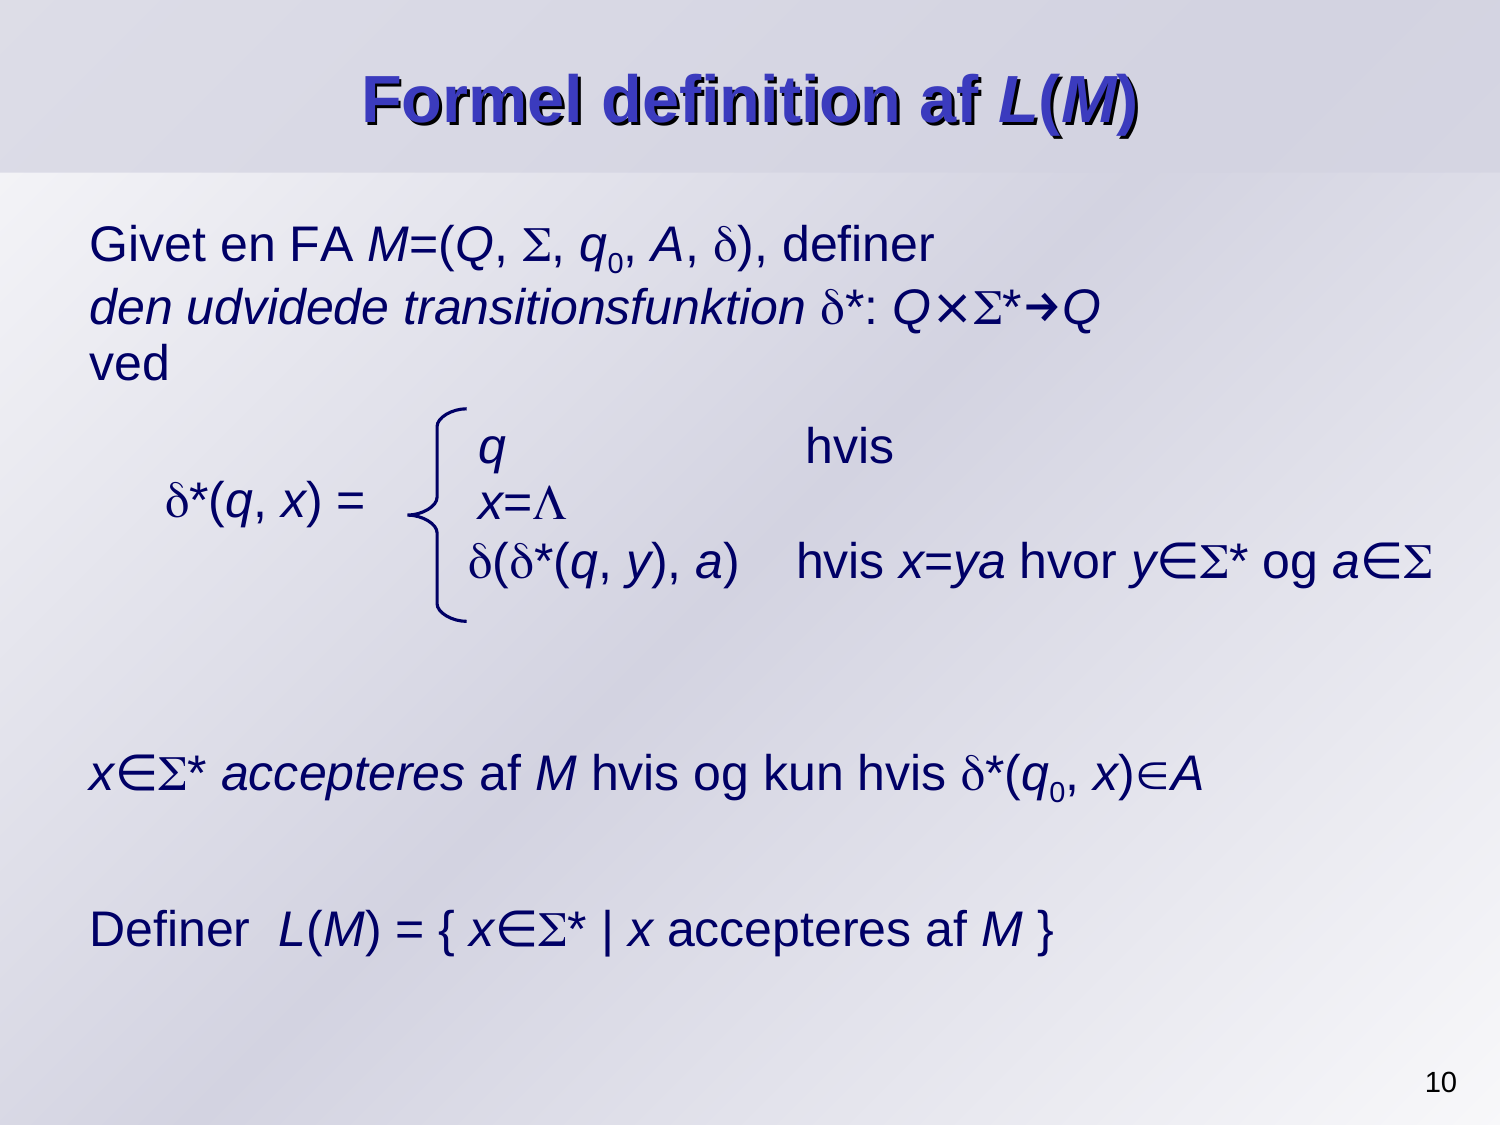

# Formel definition af L(M)
Givet en FA M=(Q, Σ, q0, A, δ), definer
den udvidede transitionsfunktion δ*: Q⨯Σ*→Q
ved
δ*(q, x) =
x∈Σ* accepteres af M hvis og kun hvis δ*(q0, x)∈A
Definer L(M) = { x∈Σ* | x accepteres af M }
q		 hvis x=Λ
δ(δ*(q, y), a) hvis x=ya hvor y∈Σ* og a∈Σ
10